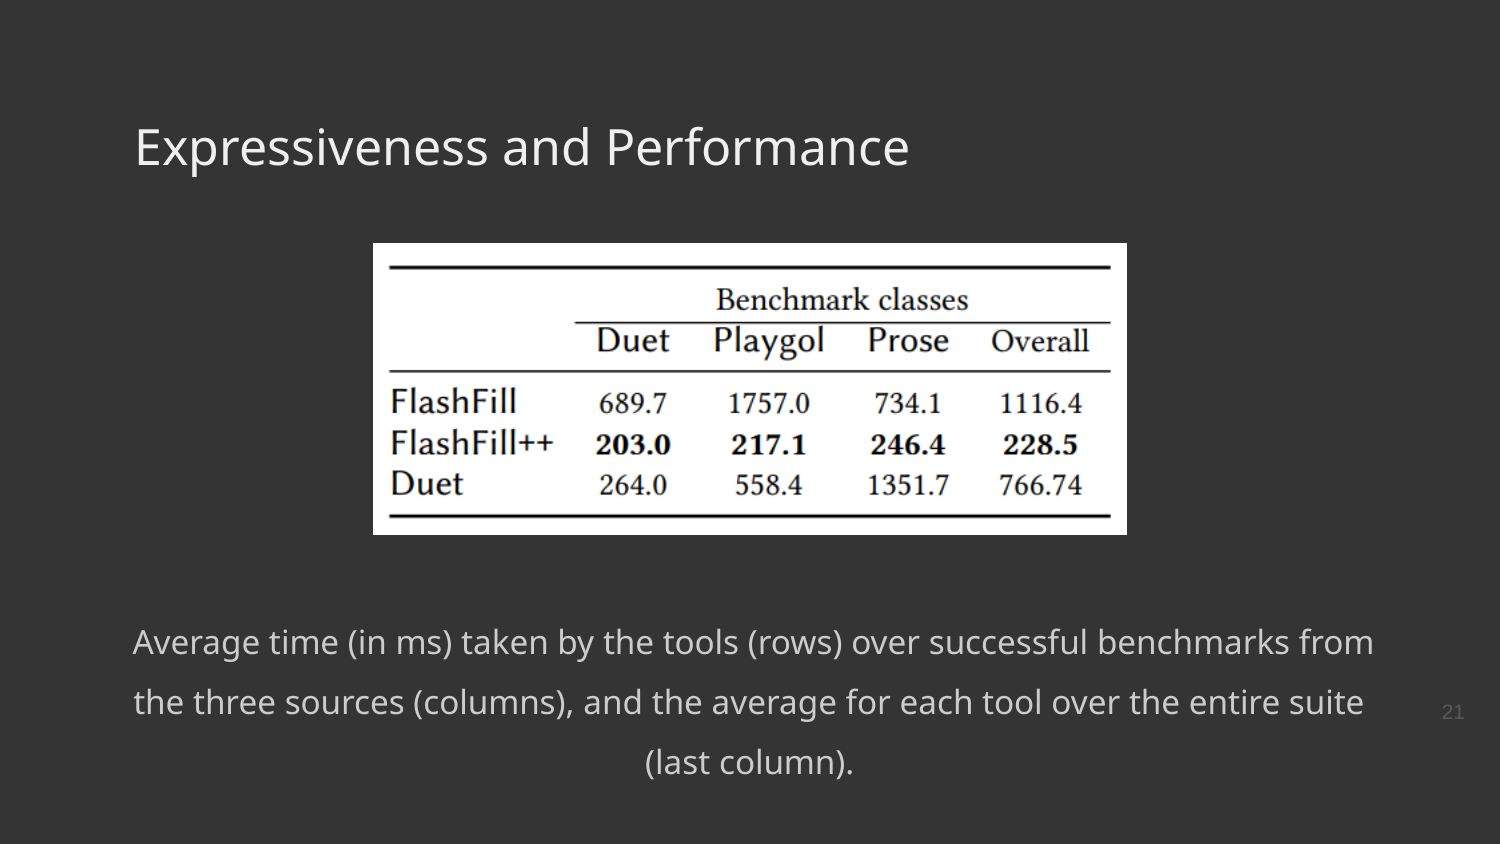

1600 x 800
Expressiveness and Performance
1600 x 800
1600 x 800
 Average time (in ms) taken by the tools (rows) over successful benchmarks from the three sources (columns), and the average for each tool over the entire suite (last column).